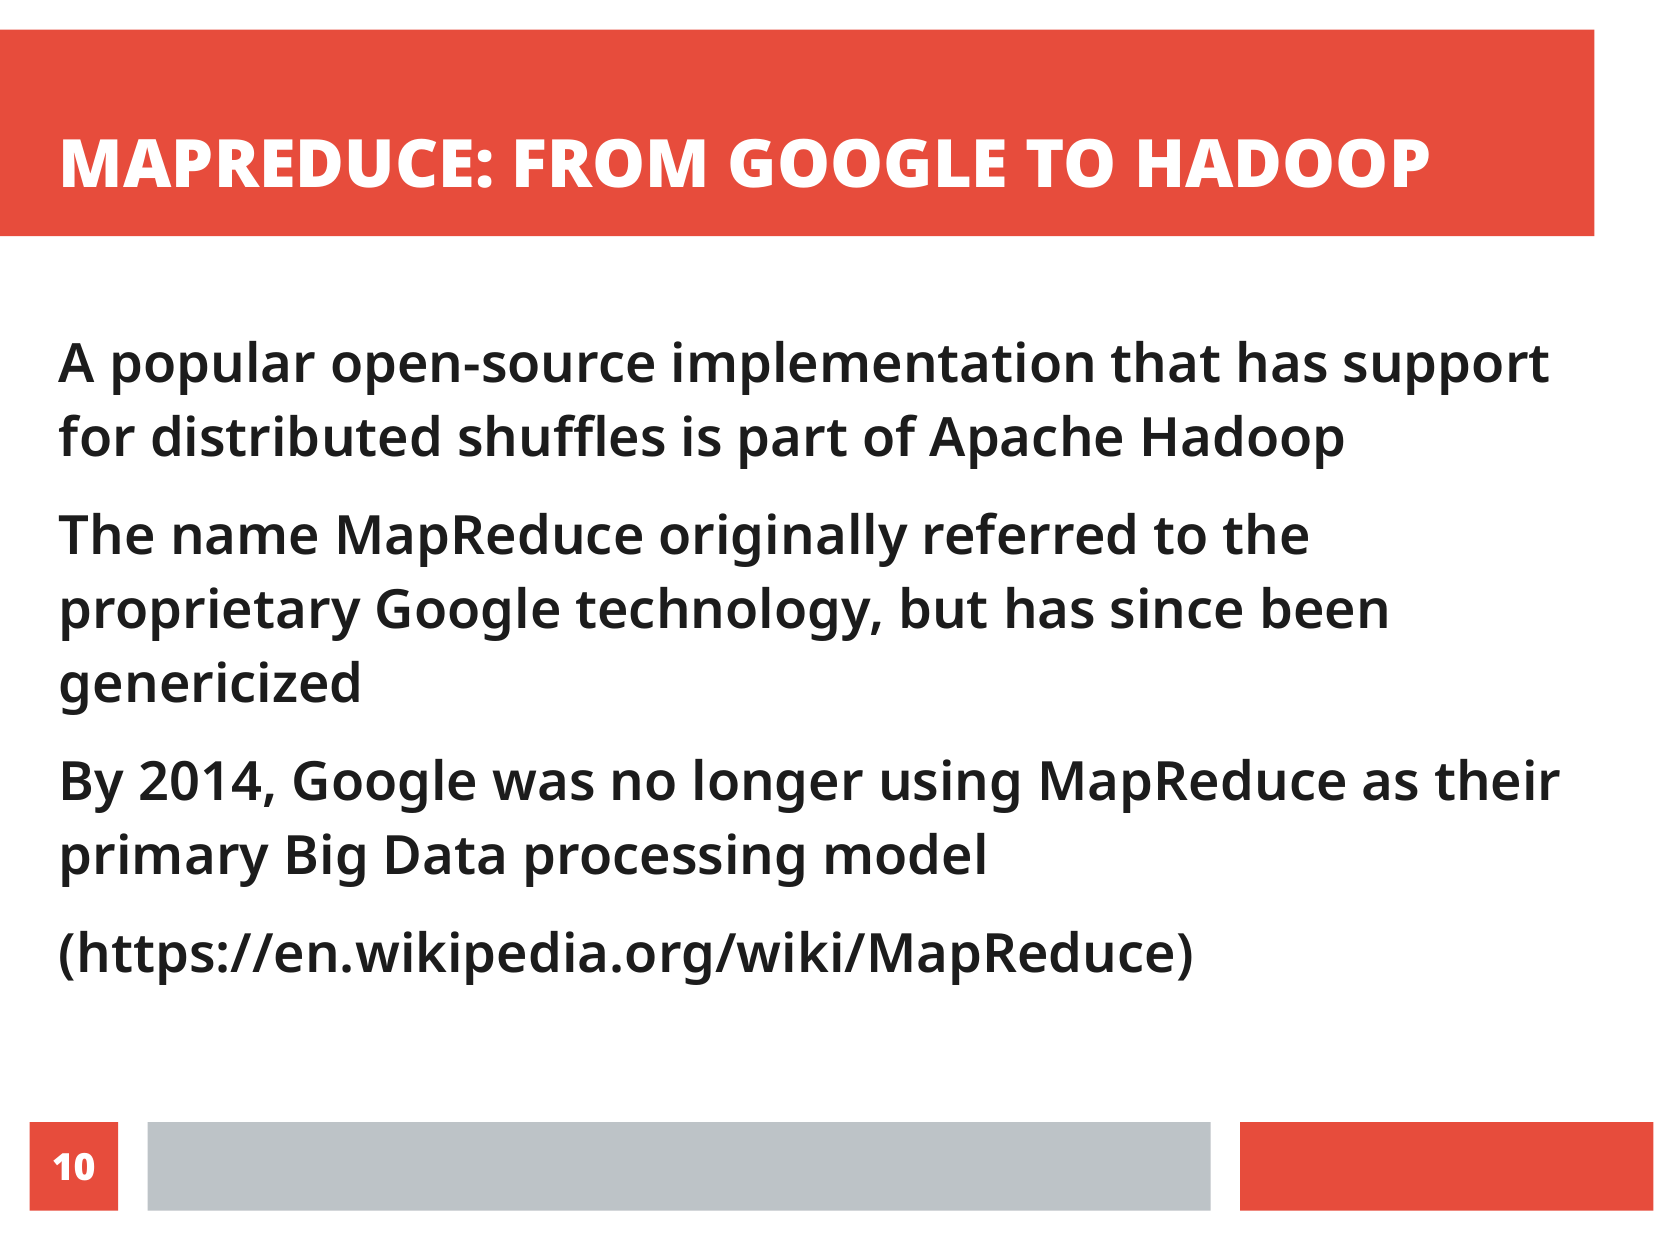

# MAPREDUCE: FROM GOOGLE TO HADOOP
A popular open-source implementation that has support for distributed shuffles is part of Apache Hadoop
The name MapReduce originally referred to the proprietary Google technology, but has since been genericized
By 2014, Google was no longer using MapReduce as their primary Big Data processing model
(https://en.wikipedia.org/wiki/MapReduce)
10